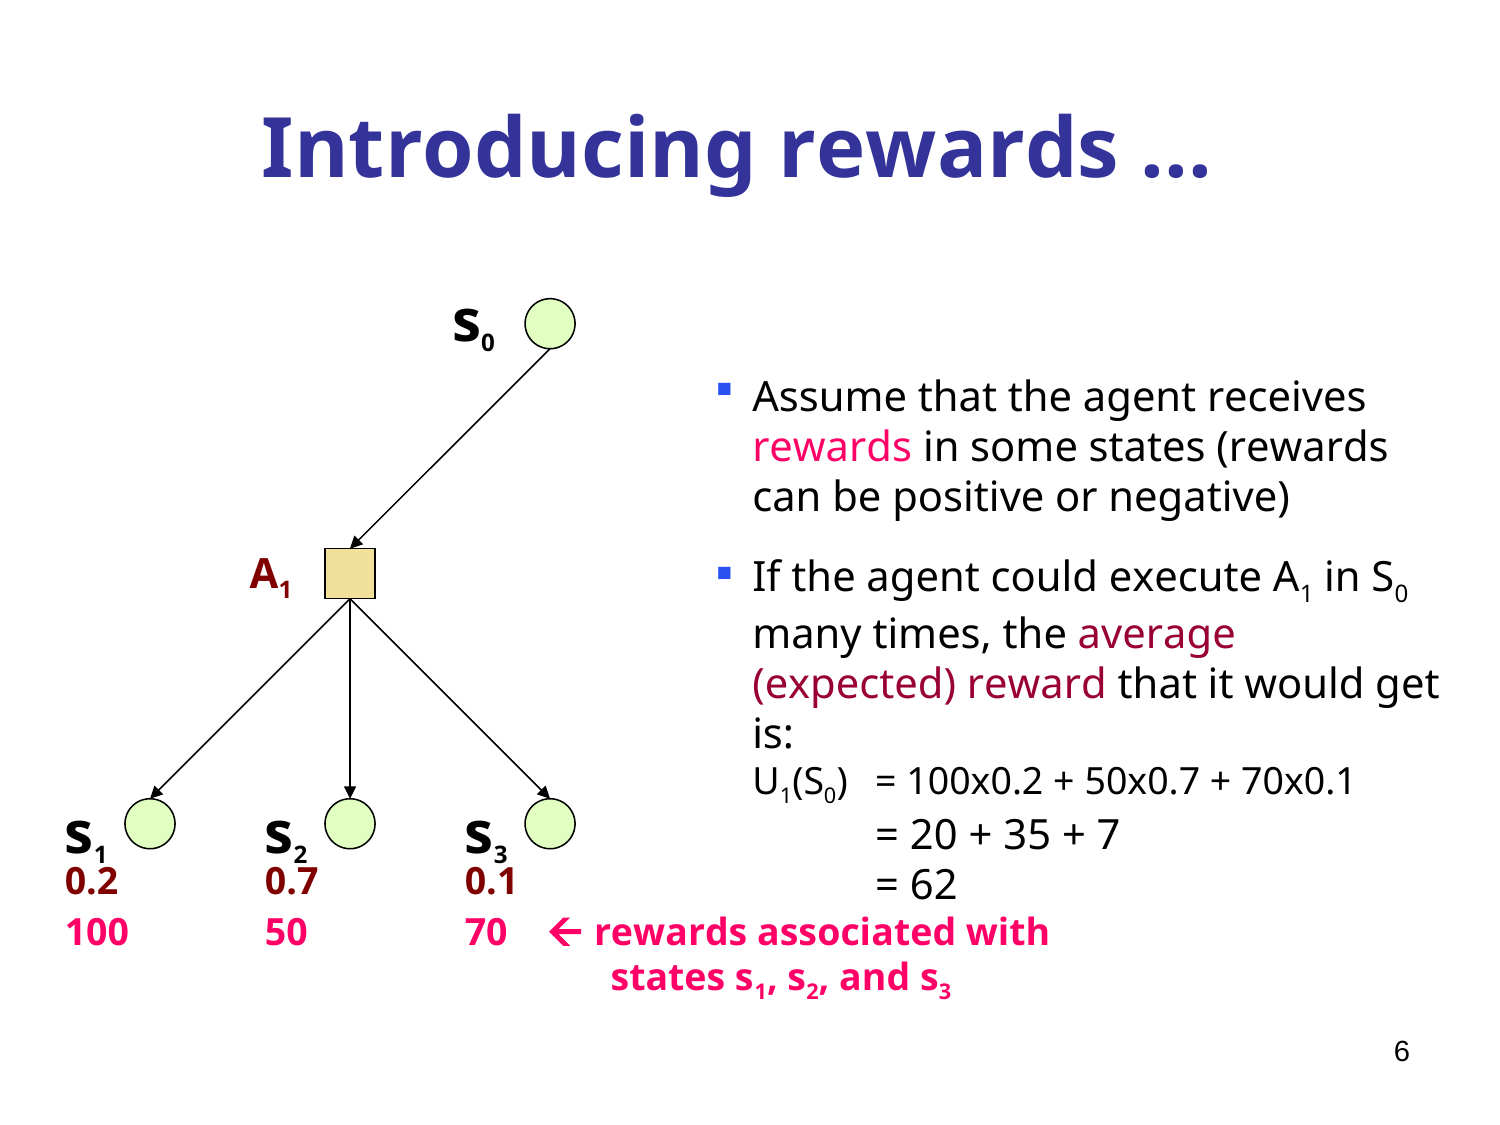

# Introducing rewards ...
s0
A1
s1
s2
s3
0.2
0.7
0.1
Assume that the agent receives rewards in some states (rewards can be positive or negative)
If the agent could execute A1 in S0 many times, the average (expected) reward that it would get is:
U1(S0) 	= 100x0.2 + 50x0.7 + 70x0.1
		= 20 + 35 + 7
		= 62
100
50
70  rewards associated with
 states s1, s2, and s3